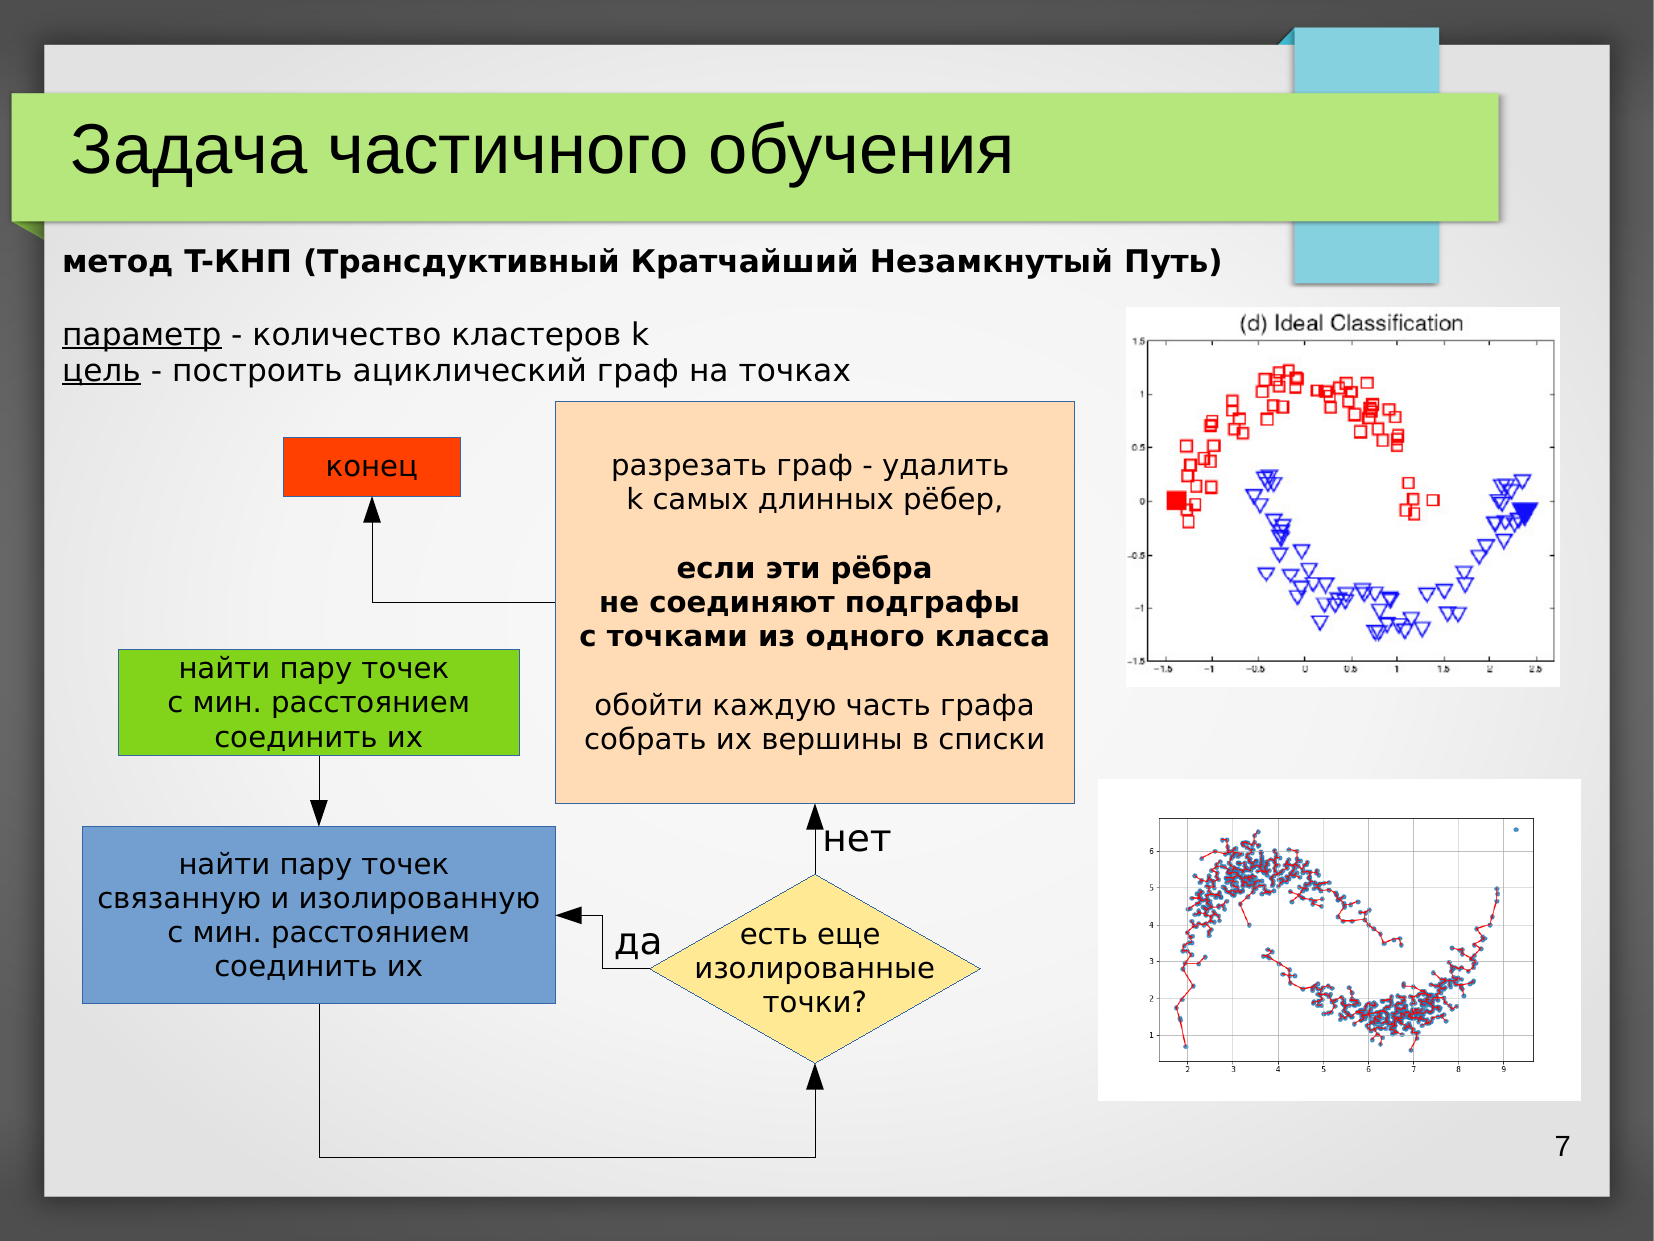

# Задача частичного обучения
метод T-КНП (Трансдуктивный Кратчайший Незамкнутый Путь)
параметр - количество кластеров k
цель - построить ациклический граф на точках
разрезать граф - удалить
k самых длинных рёбер,
если эти рёбра
не соединяют подграфы
с точками из одного класса
обойти каждую часть графа
собрать их вершины в списки
конец
найти пару точек
с мин. расстоянием
соединить их
найти пару точек
связанную и изолированную
с мин. расстоянием
соединить их
есть еще
изолированные
точки?
7